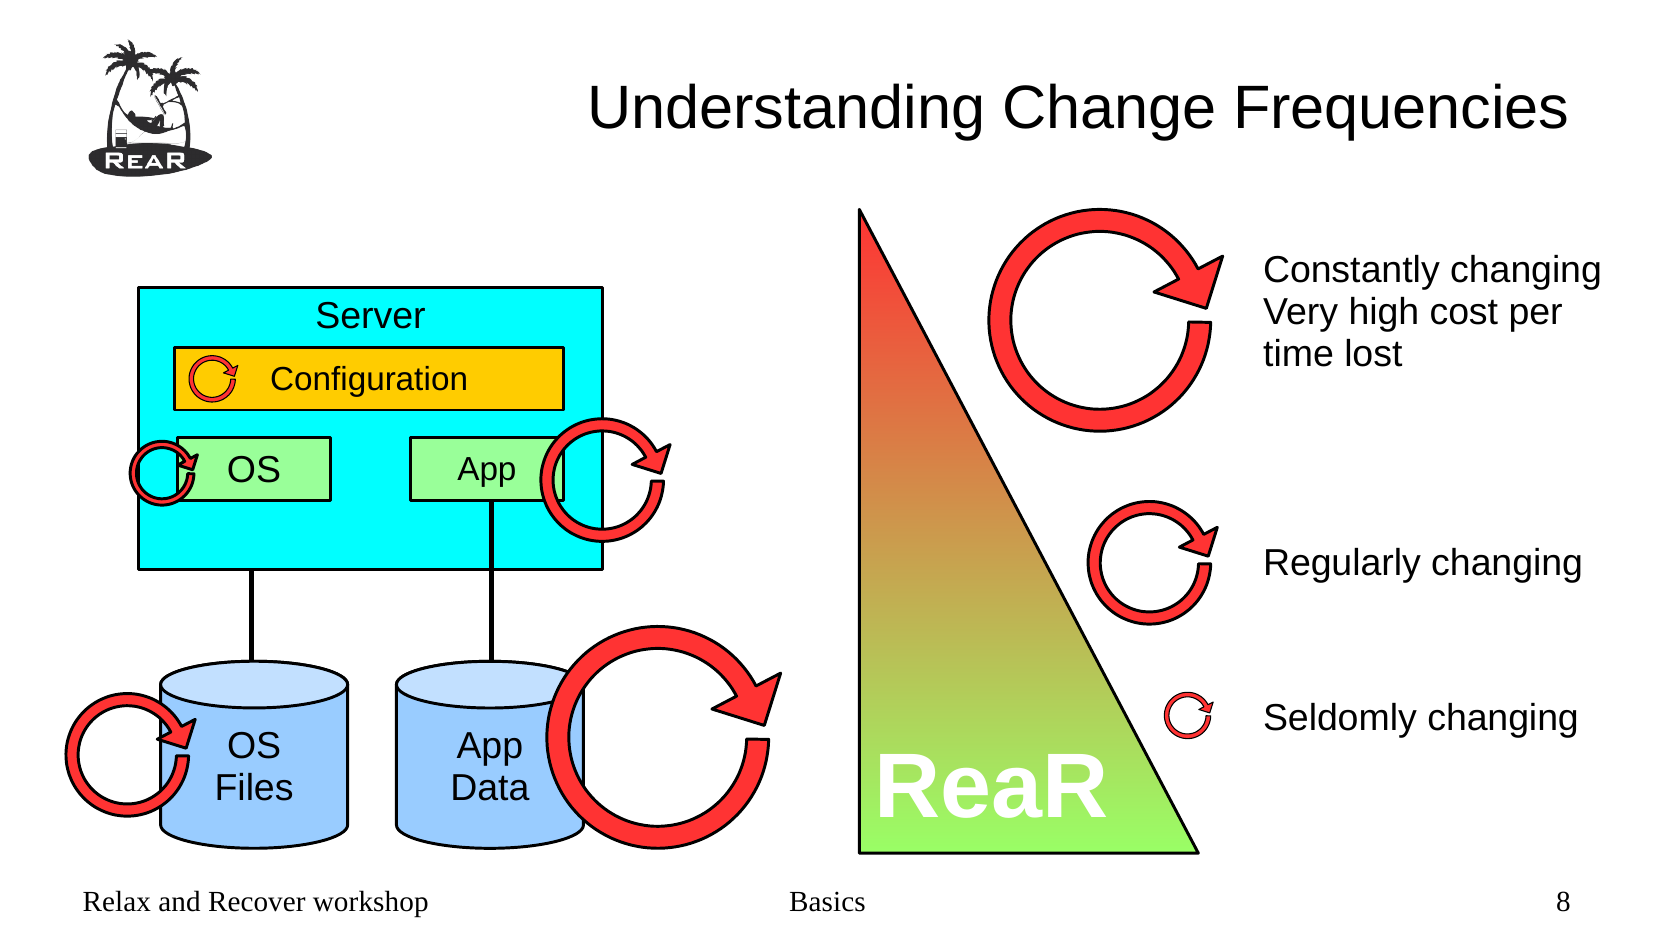

# Understanding Change Frequencies
ReaR
Constantly changing
Very high cost per
time lost
Regularly changing
Seldomly changing
Server
Configuration
OS
App
OS
Files
App
Data
Relax and Recover workshop
Basics
8